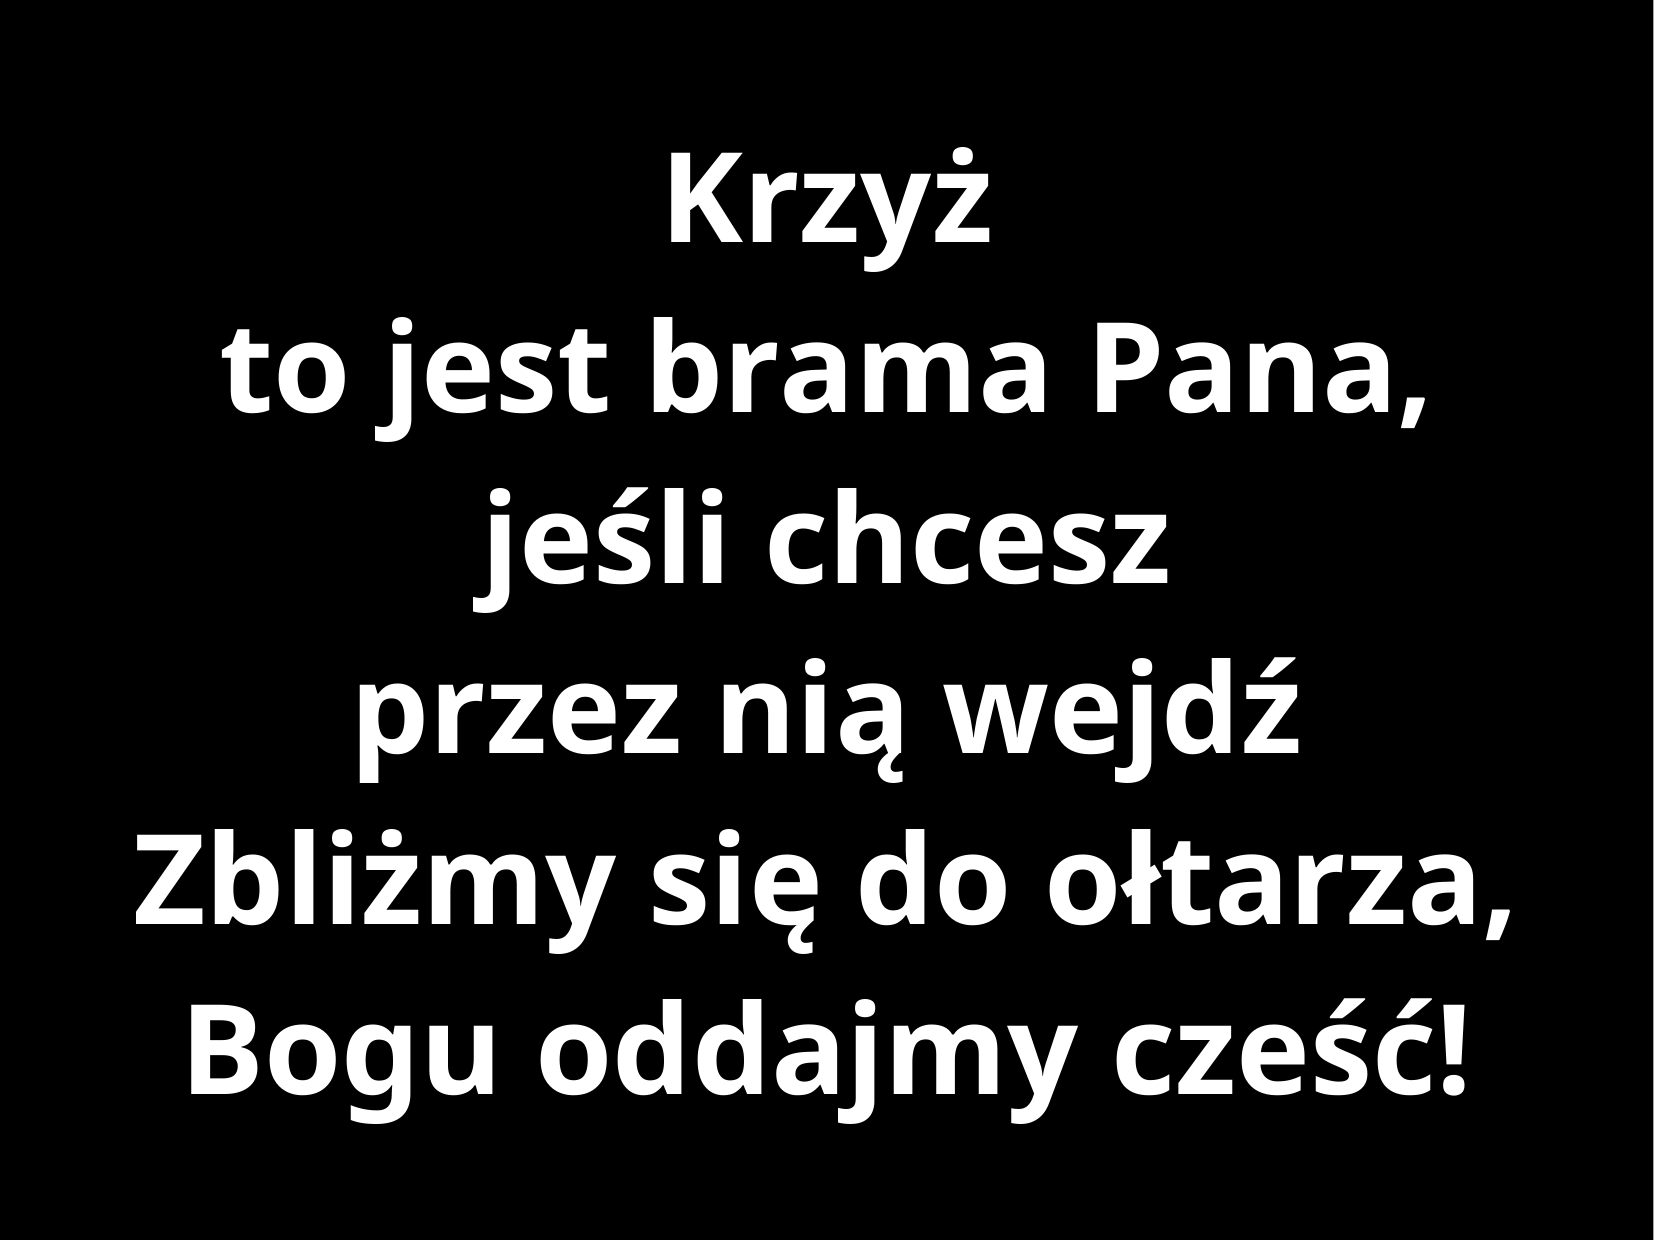

# Krzyż to jest brama Pana, jeśli chcesz przez nią wejdź Zbliżmy się do ołtarza, Bogu oddajmy cześć!